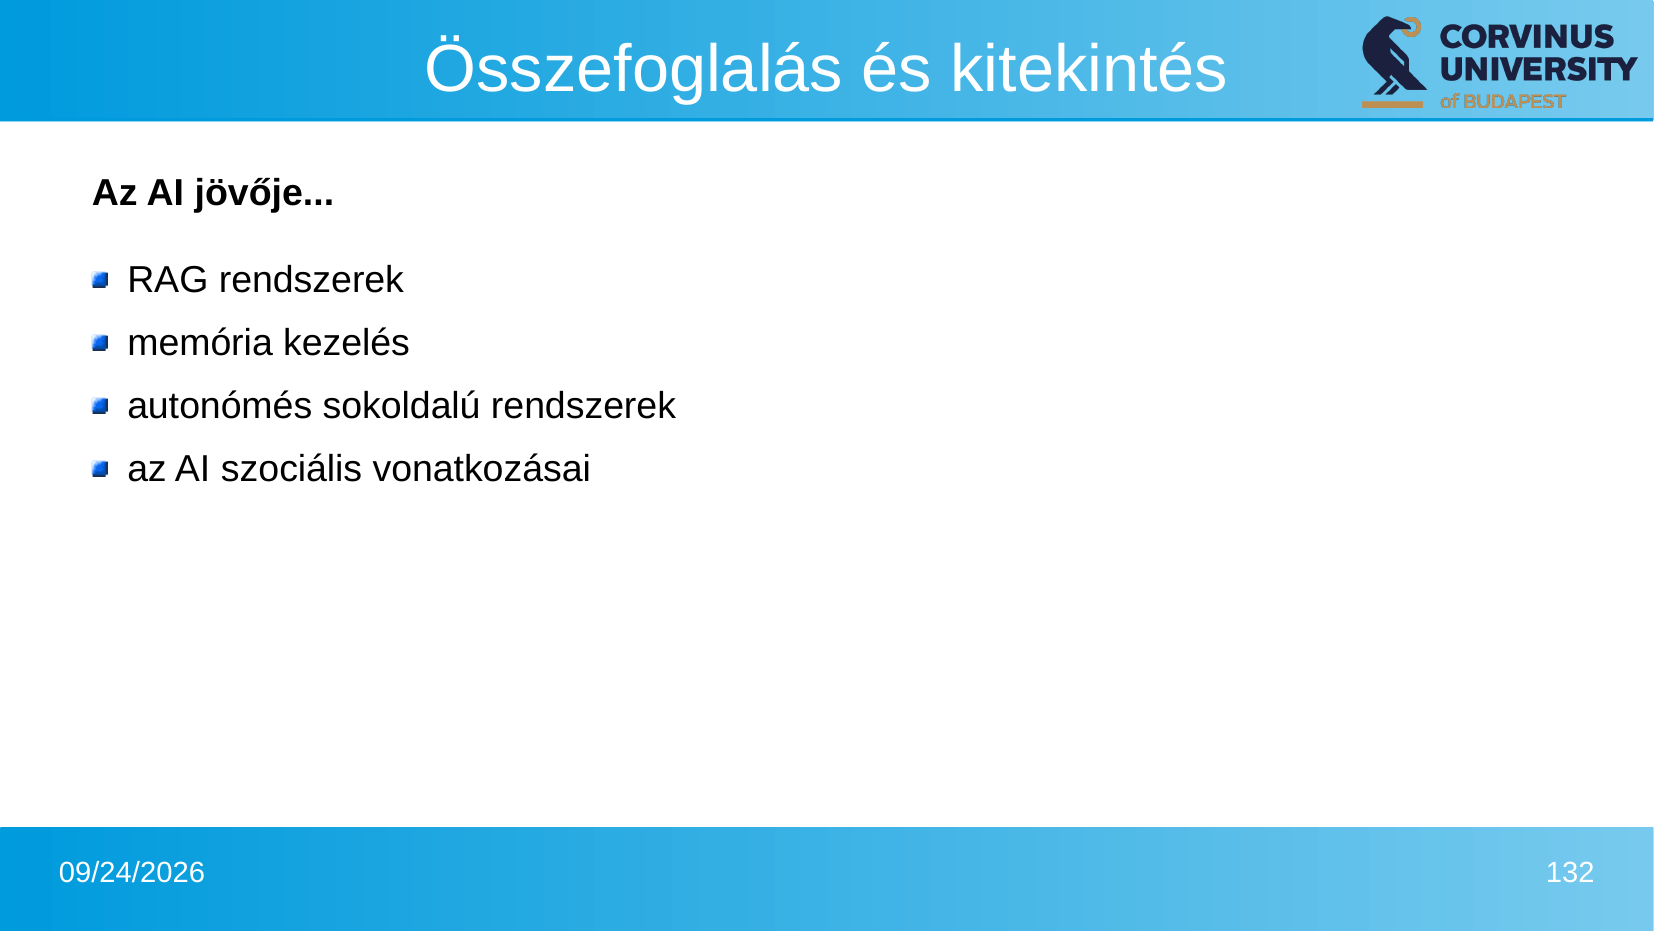

# Összefoglalás és kitekintés
Az AI jövője...
RAG rendszerek
memória kezelés
autonómés sokoldalú rendszerek
az AI szociális vonatkozásai
132